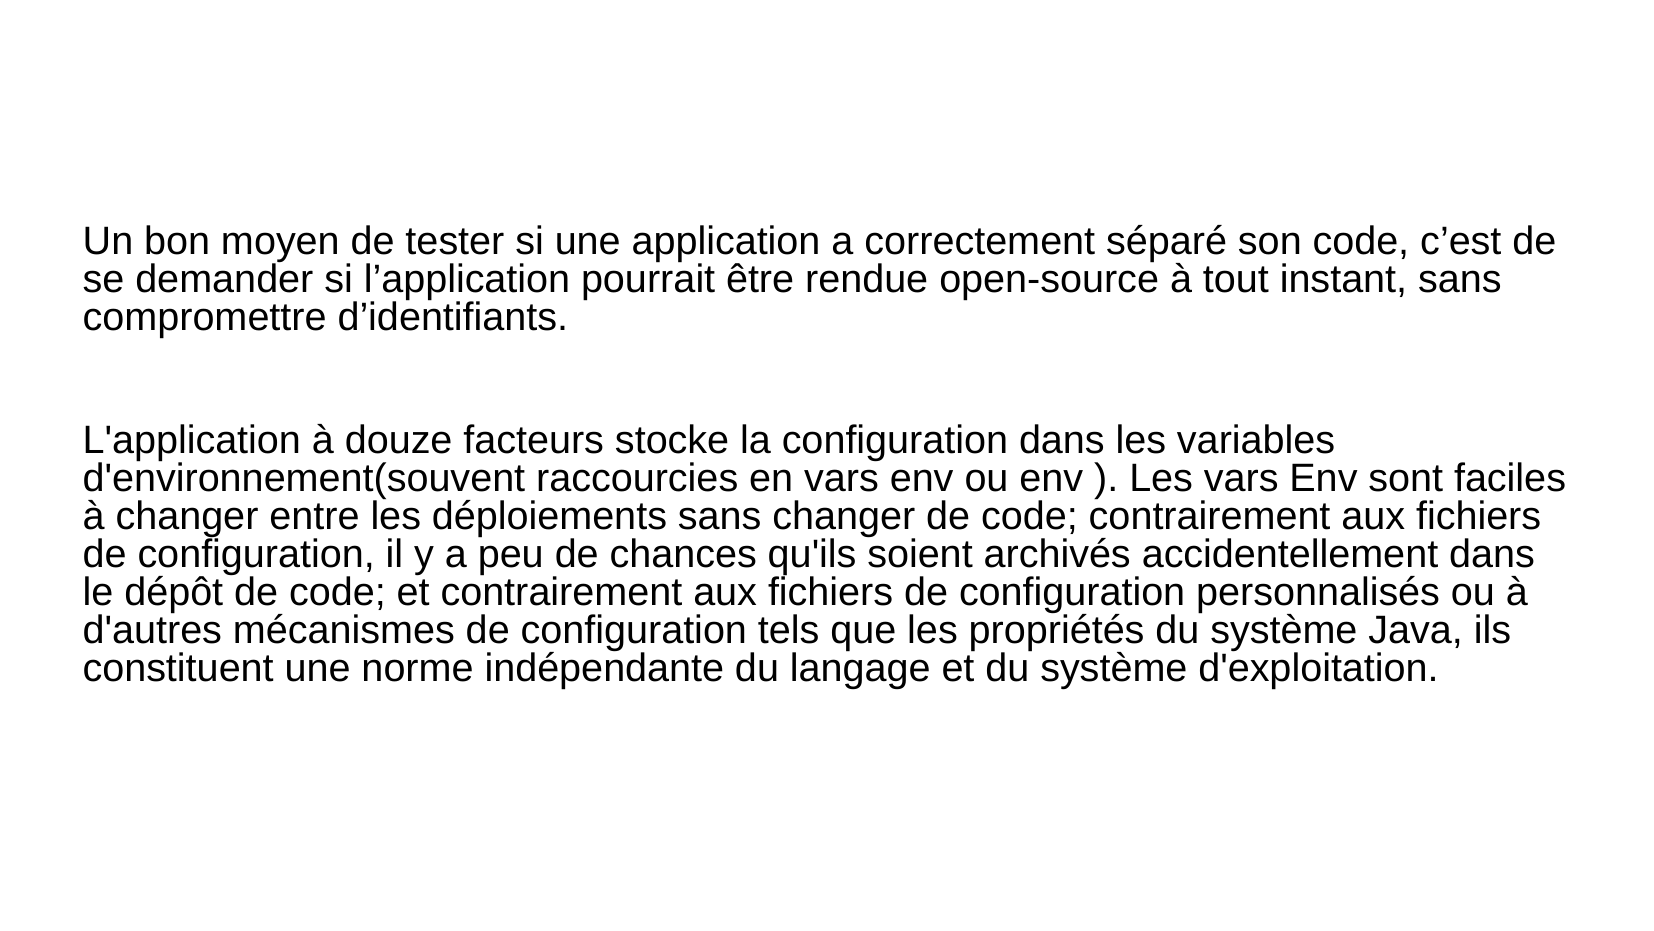

# III. Configuration
Un bon moyen de tester si une application a correctement séparé son code, c’est de se demander si l’application pourrait être rendue open-source à tout instant, sans compromettre d’identifiants.
L'application à douze facteurs stocke la configuration dans les variables d'environnement(souvent raccourcies en vars env ou env ). Les vars Env sont faciles à changer entre les déploiements sans changer de code; contrairement aux fichiers de configuration, il y a peu de chances qu'ils soient archivés accidentellement dans le dépôt de code; et contrairement aux fichiers de configuration personnalisés ou à d'autres mécanismes de configuration tels que les propriétés du système Java, ils constituent une norme indépendante du langage et du système d'exploitation.